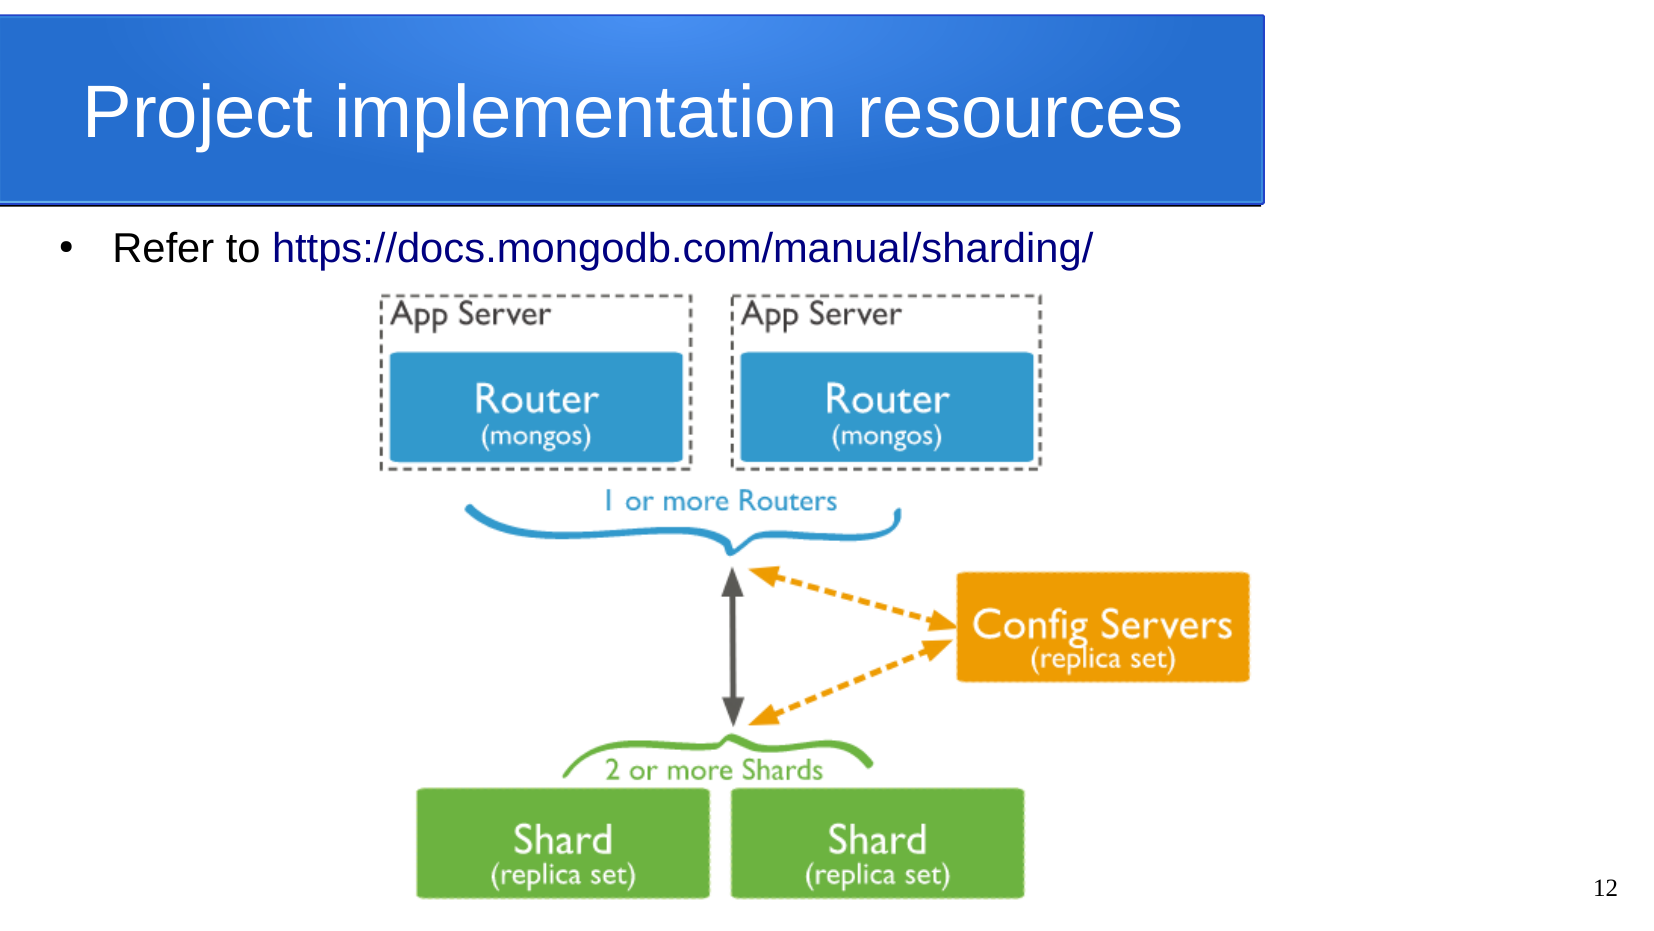

# Project implementation resources
Refer to https://docs.mongodb.com/manual/sharding/
Big Data Analytic Techniques, CSIE, TKU, Taiwan
12